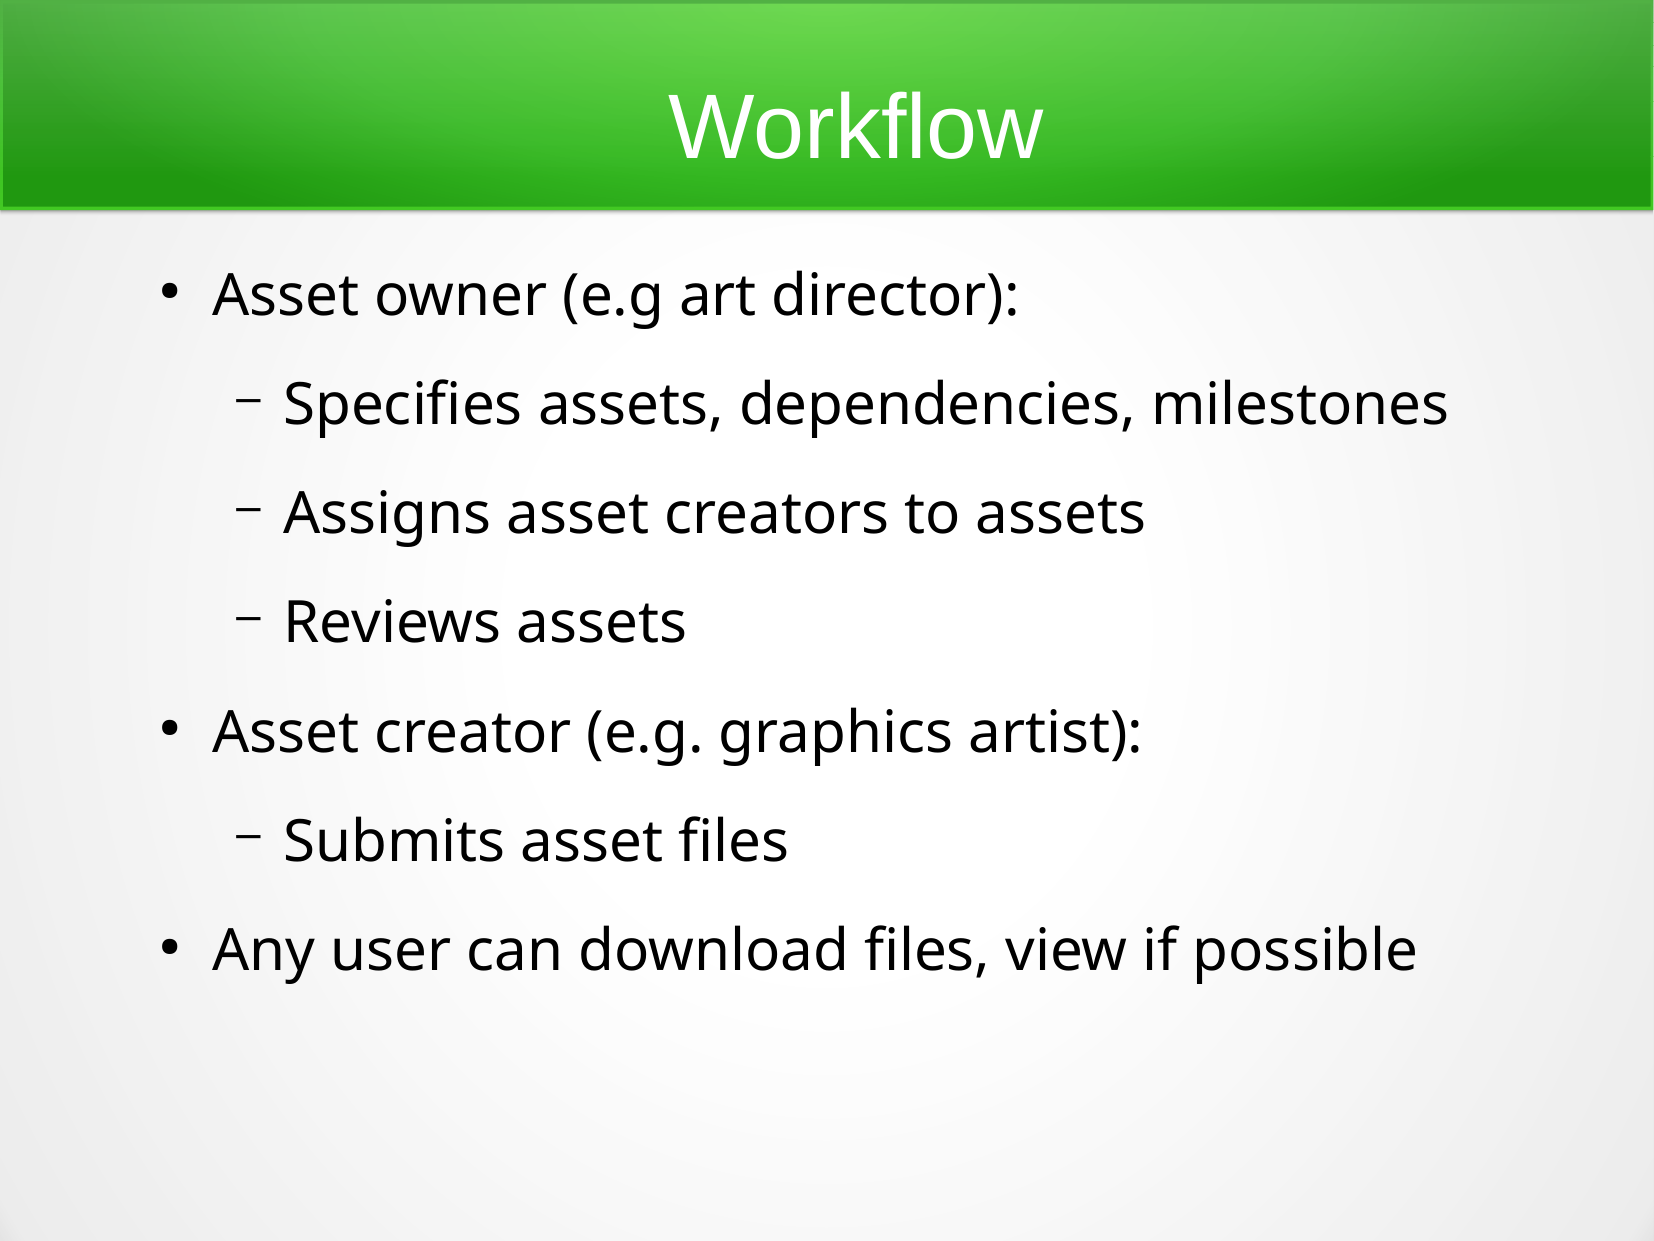

# Workflow
Asset owner (e.g art director):
Specifies assets, dependencies, milestones
Assigns asset creators to assets
Reviews assets
Asset creator (e.g. graphics artist):
Submits asset files
Any user can download files, view if possible